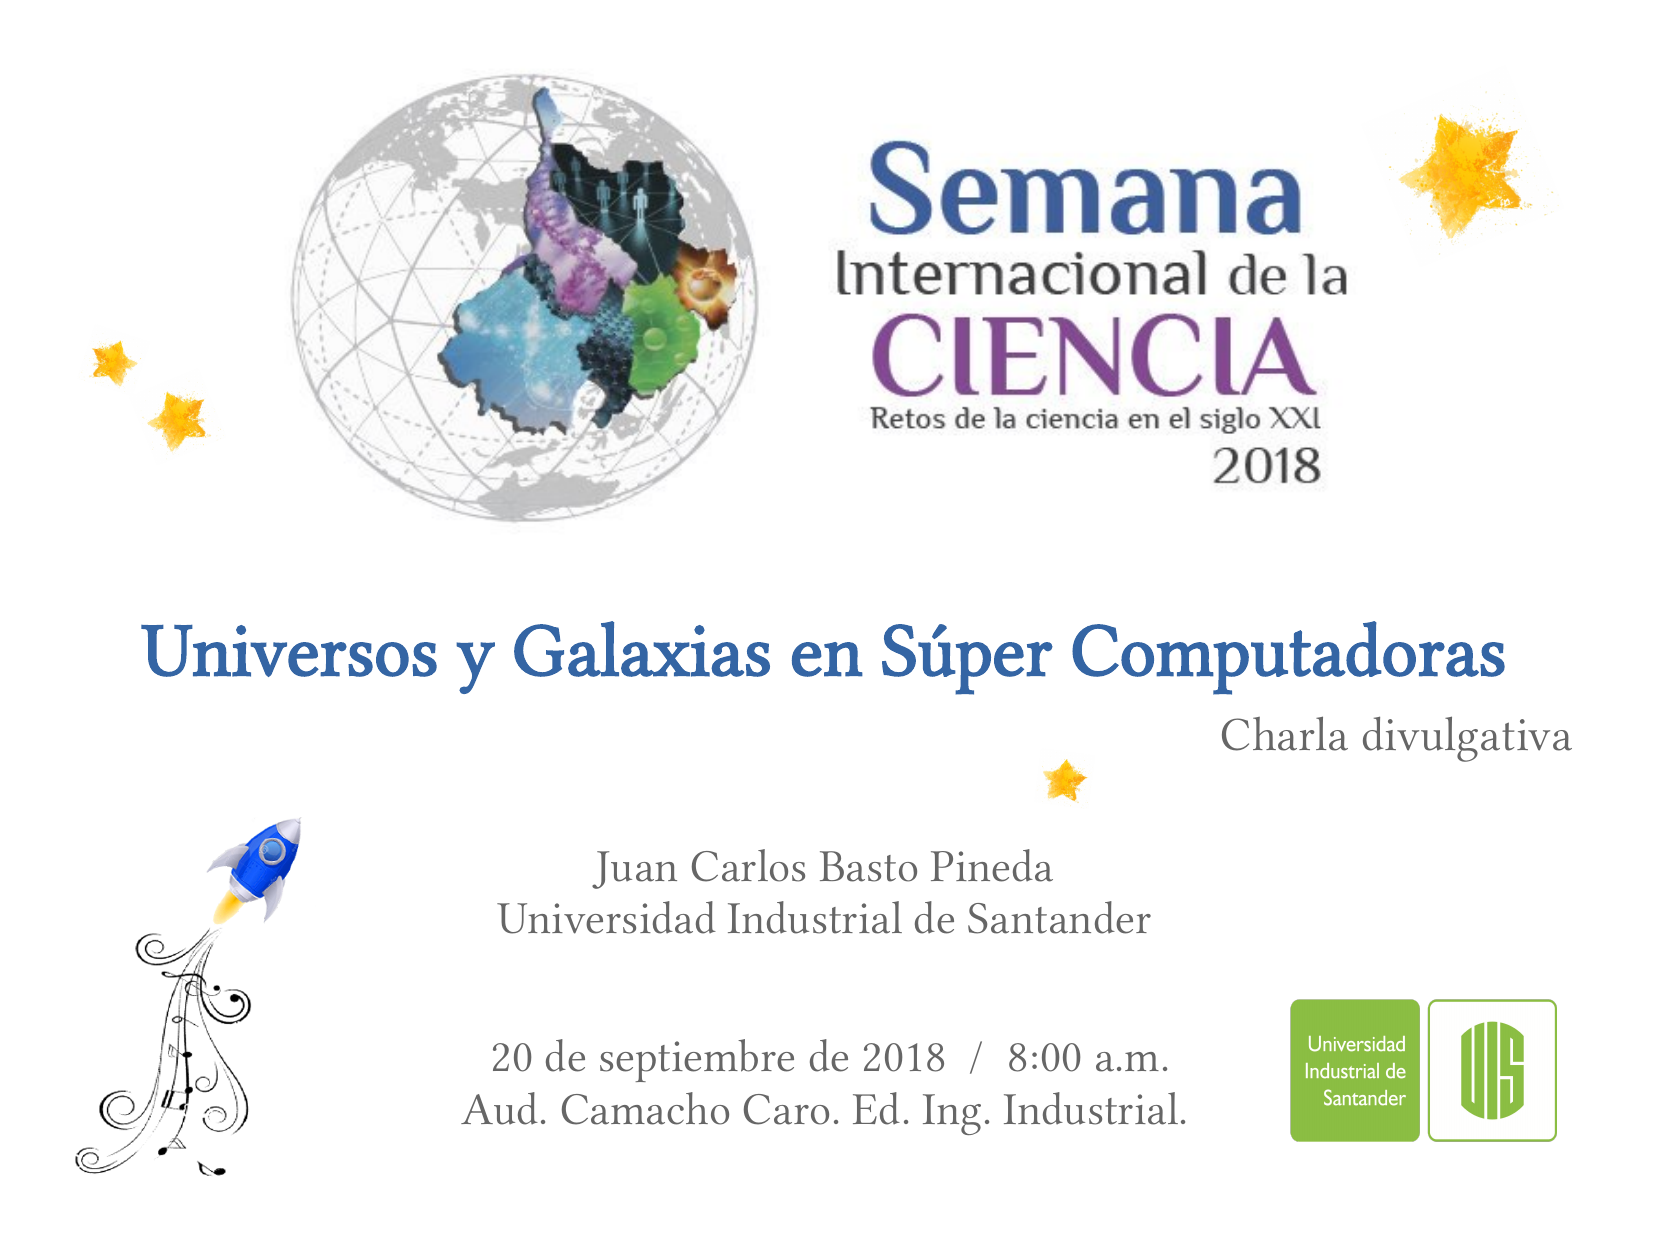

# Universos y Galaxias en Súper Computadoras
Charla divulgativa
Juan Carlos Basto Pineda
Universidad Industrial de Santander
20 de septiembre de 2018 / 8:00 a.m.
Aud. Camacho Caro. Ed. Ing. Industrial.
1